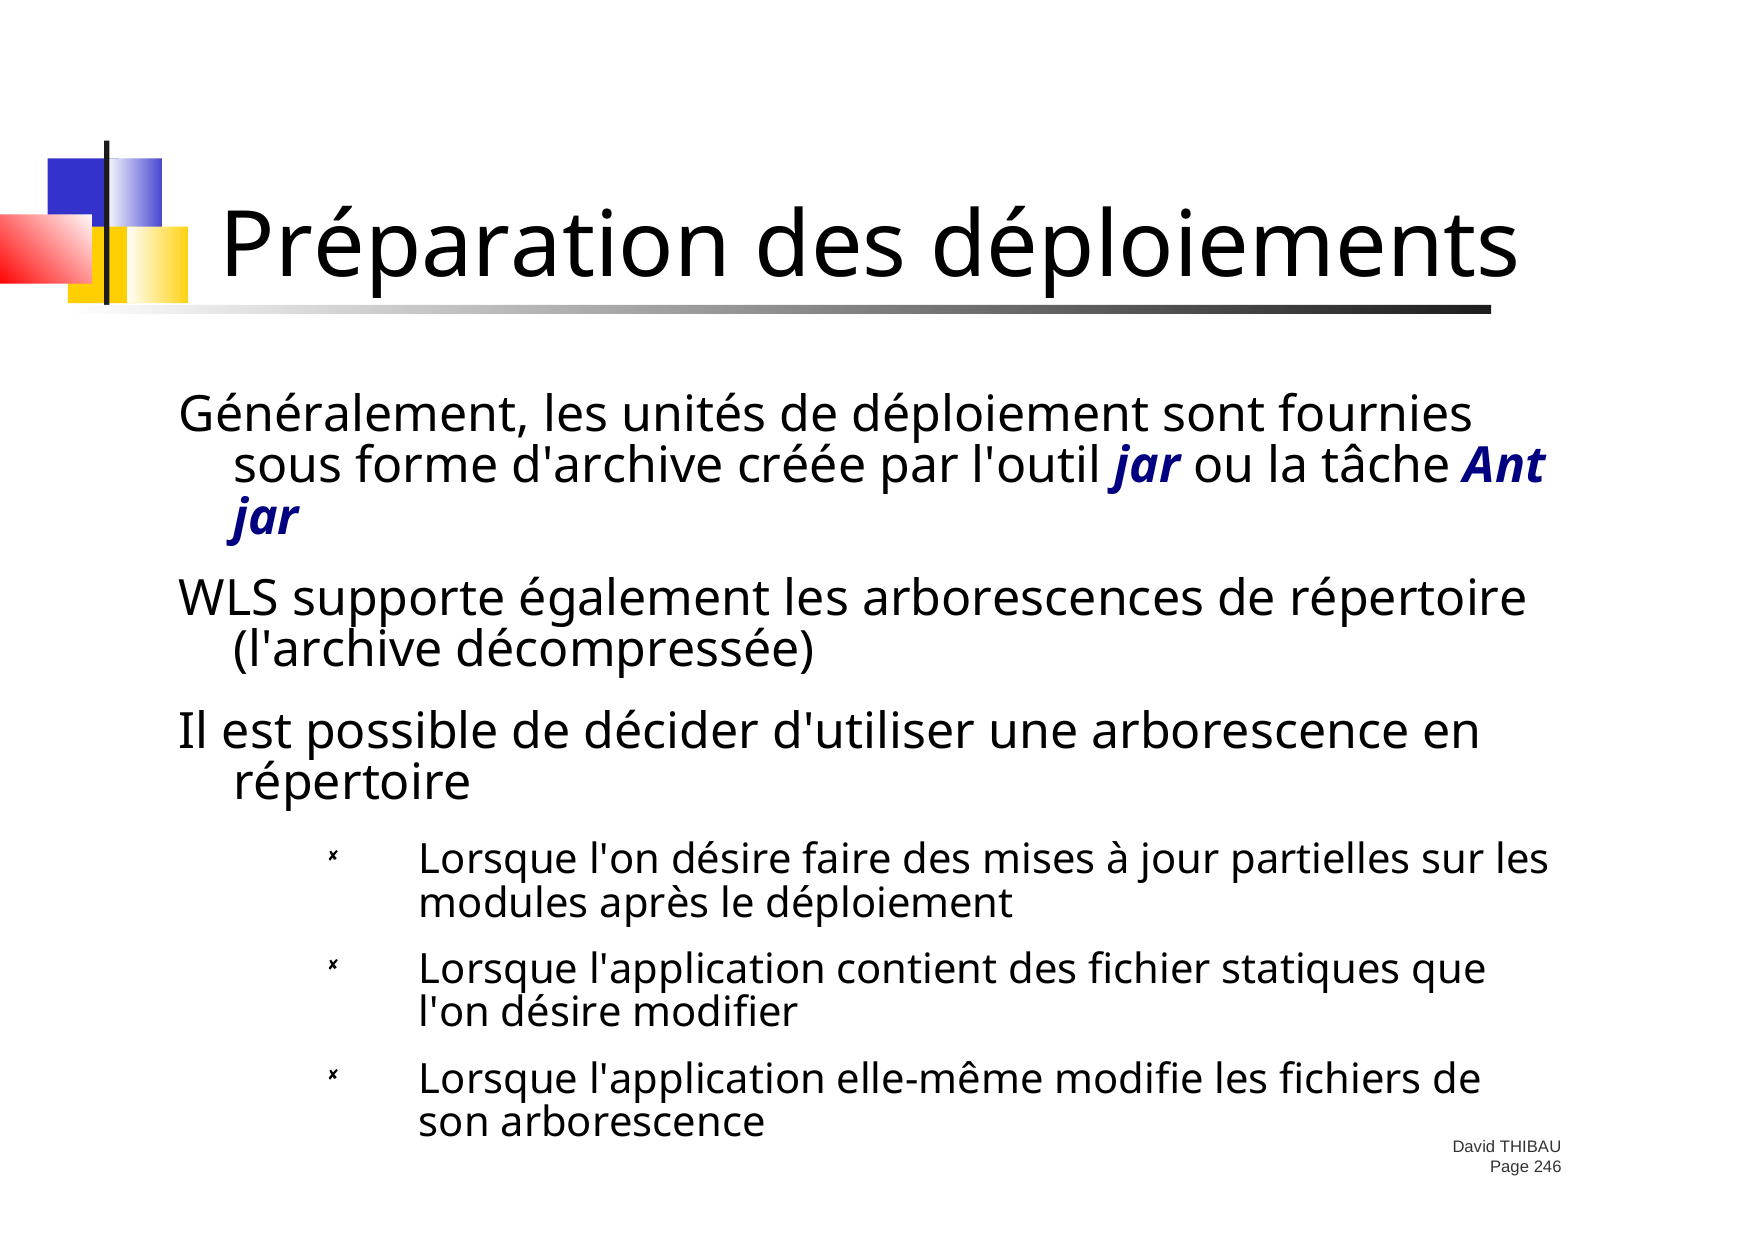

# Préparation des déploiements
Généralement, les unités de déploiement sont fournies sous forme d'archive créée par l'outil jar ou la tâche Ant jar
WLS supporte également les arborescences de répertoire (l'archive décompressée)
Il est possible de décider d'utiliser une arborescence en répertoire
Lorsque l'on désire faire des mises à jour partielles sur les modules après le déploiement
Lorsque l'application contient des fichier statiques que l'on désire modifier
Lorsque l'application elle-même modifie les fichiers de son arborescence